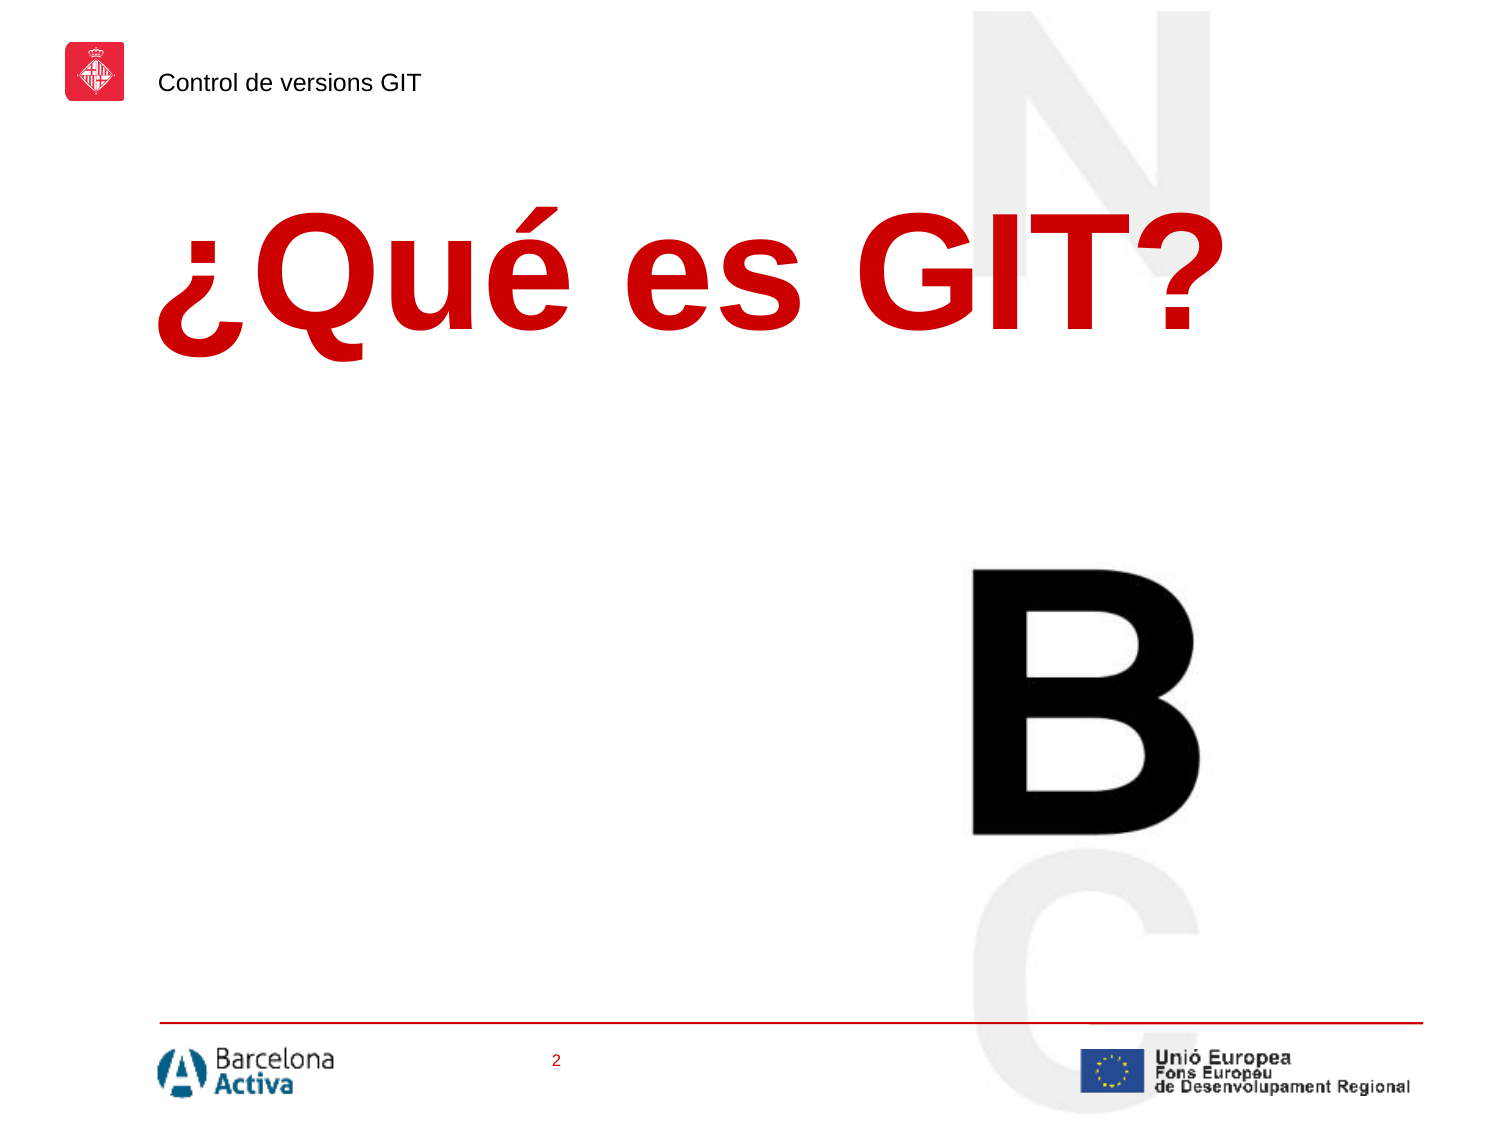

Control de versions GIT
¿Qué es GIT?